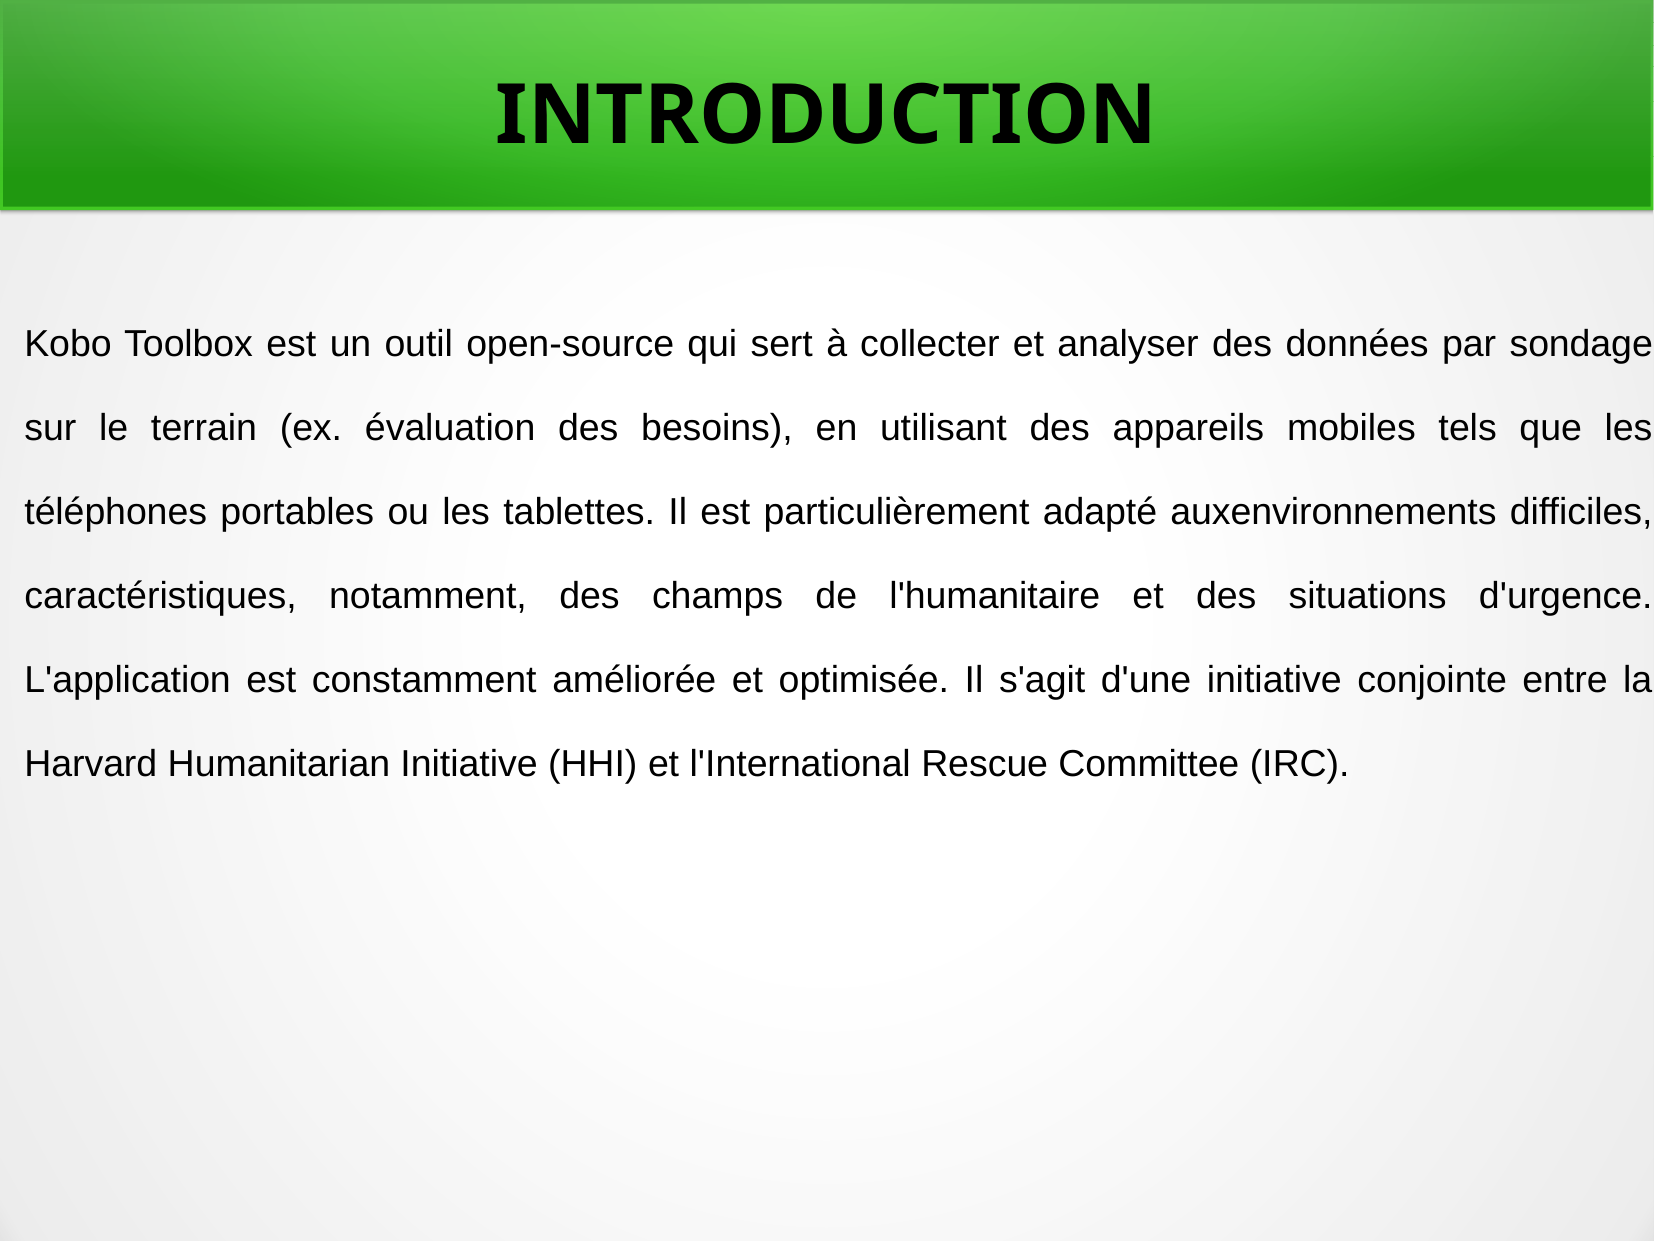

INTRODUCTION
Kobo Toolbox est un outil open-source qui sert à collecter et analyser des données par sondage sur le terrain (ex. évaluation des besoins), en utilisant des appareils mobiles tels que les téléphones portables ou les tablettes. Il est particulièrement adapté auxenvironnements difficiles, caractéristiques, notamment, des champs de l'humanitaire et des situations d'urgence. L'application est constamment améliorée et optimisée. Il s'agit d'une initiative conjointe entre la Harvard Humanitarian Initiative (HHI) et l'International Rescue Committee (IRC).